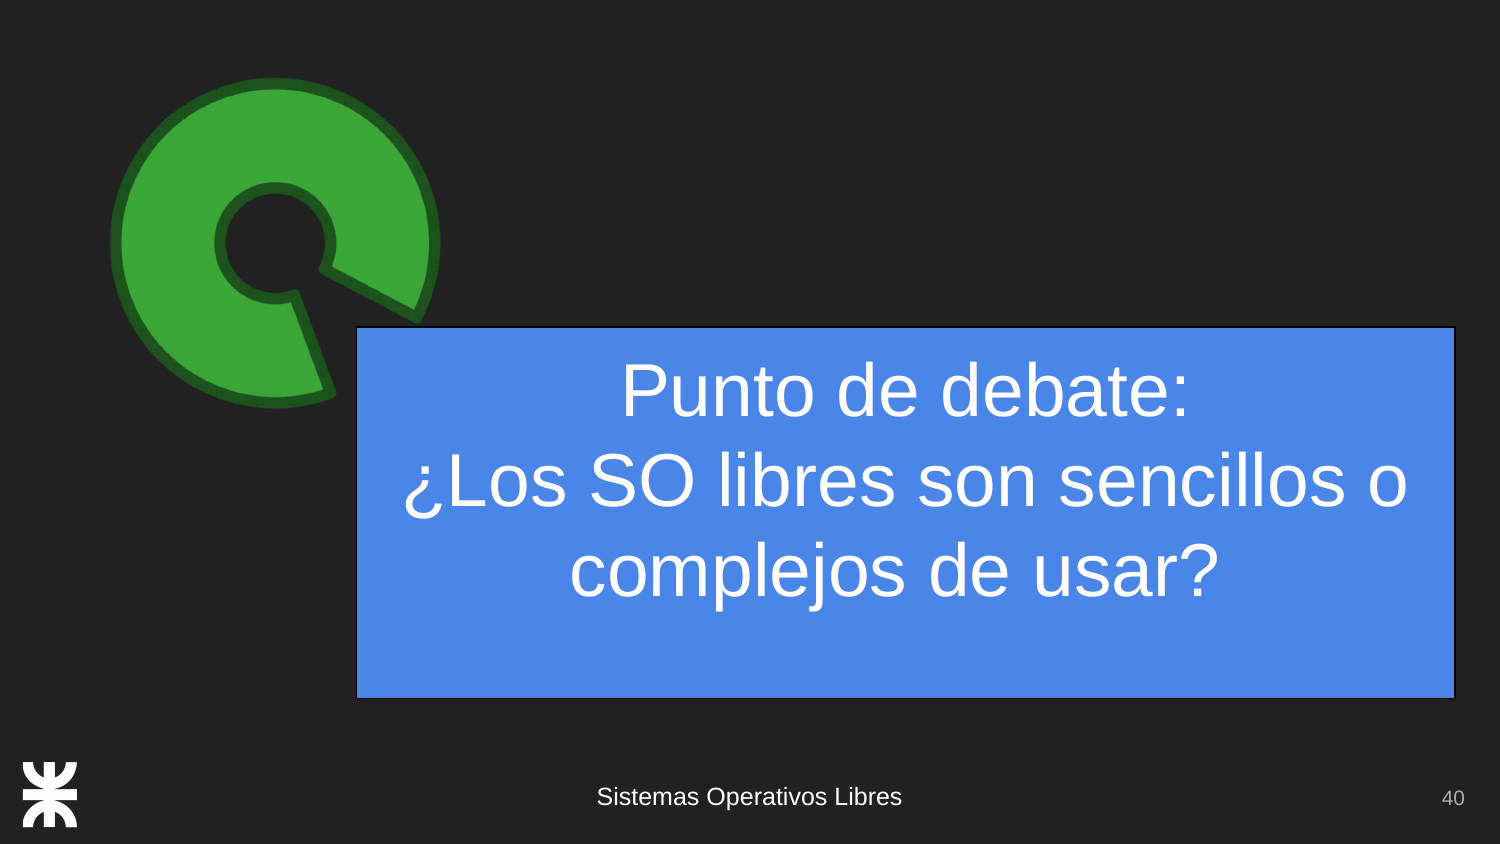

# Punto de debate: ¿Los SO libres son sencillos o complejos de usar?
Sistemas Operativos Libres